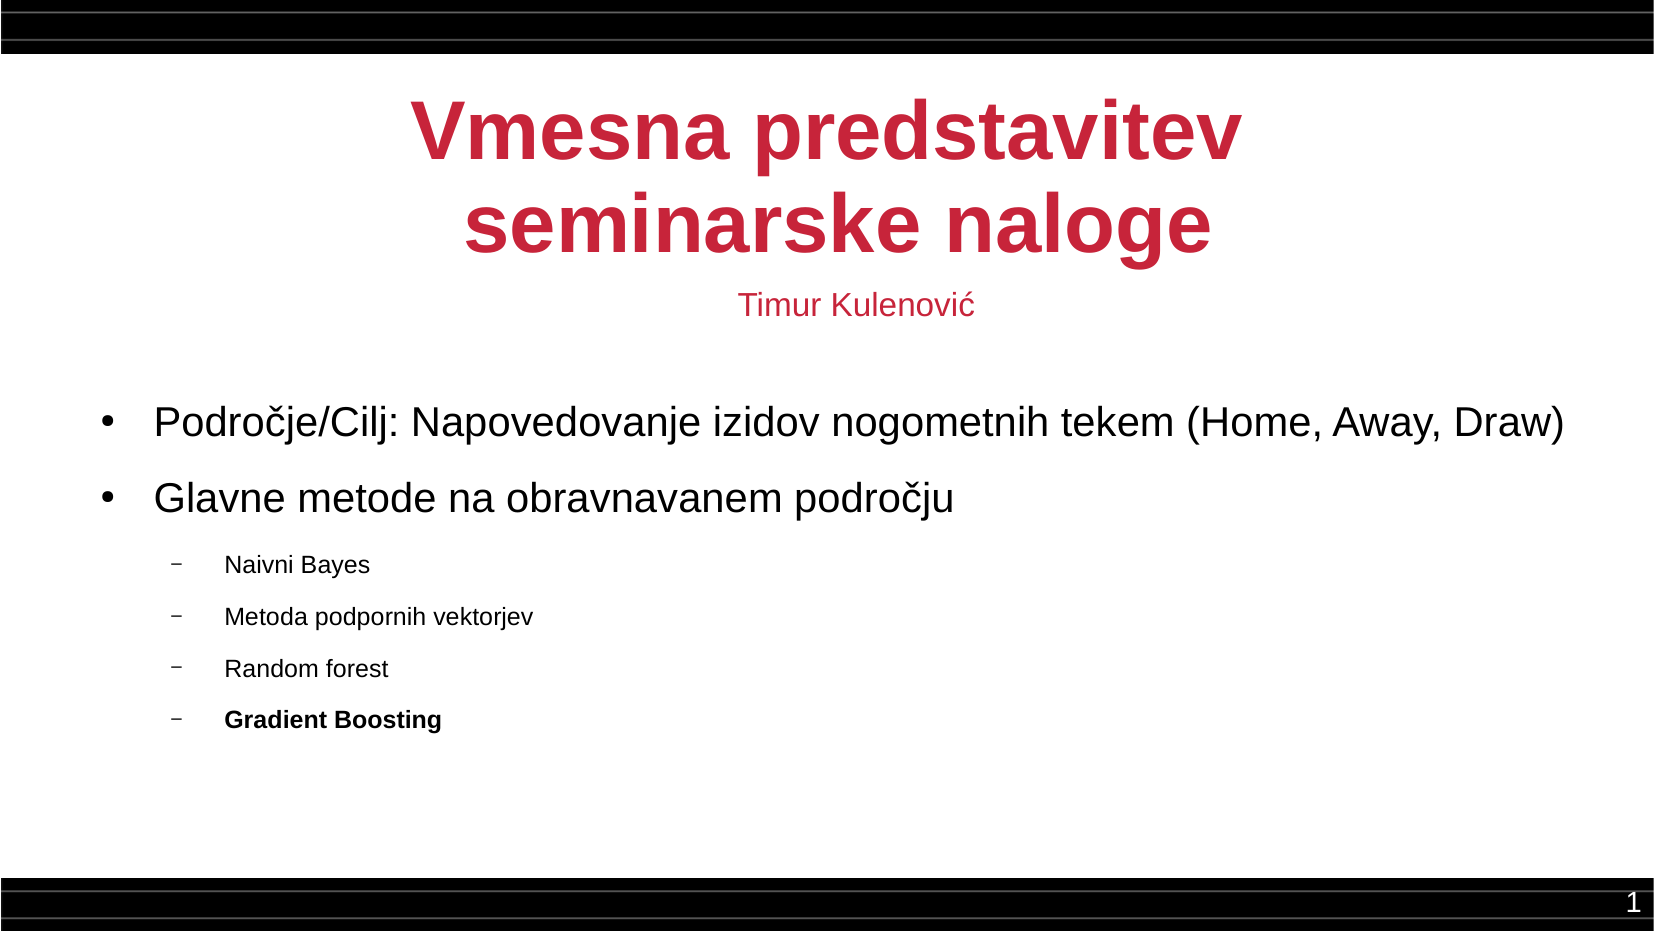

# Vmesna predstavitev seminarske naloge
Timur Kulenović
Področje/Cilj: Napovedovanje izidov nogometnih tekem (Home, Away, Draw)
Glavne metode na obravnavanem področju
Naivni Bayes
Metoda podpornih vektorjev
Random forest
Gradient Boosting